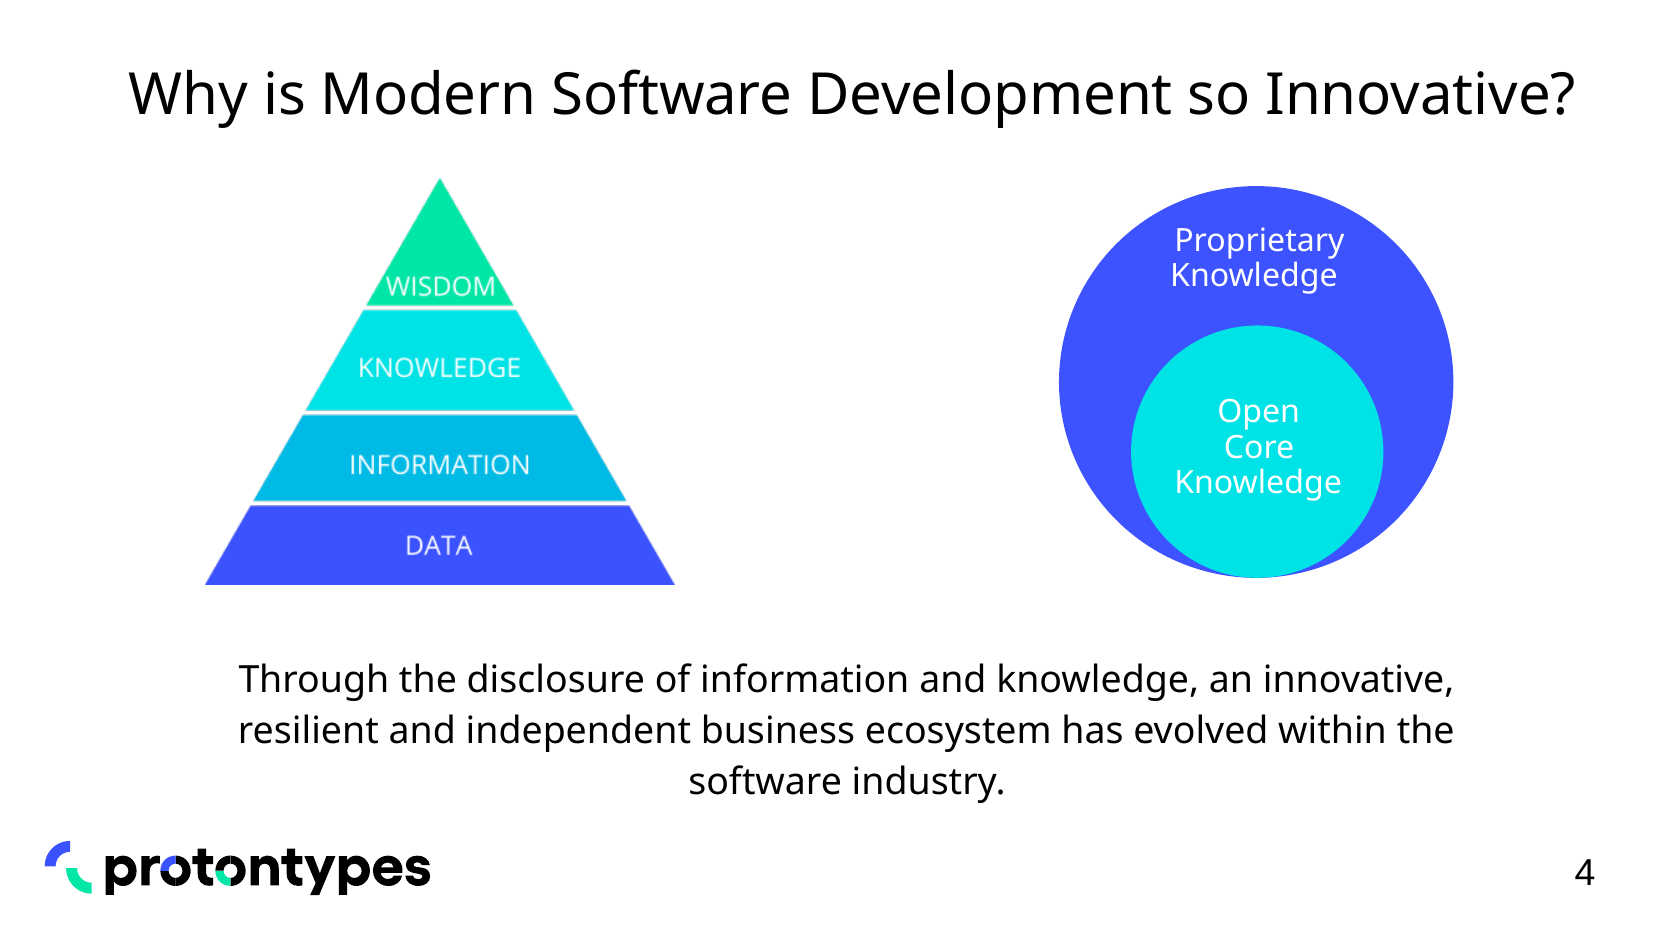

# Why is Modern Software Development so Innovative?
Through the disclosure of information and knowledge, an innovative, resilient and independent business ecosystem has evolved within the software industry.
4